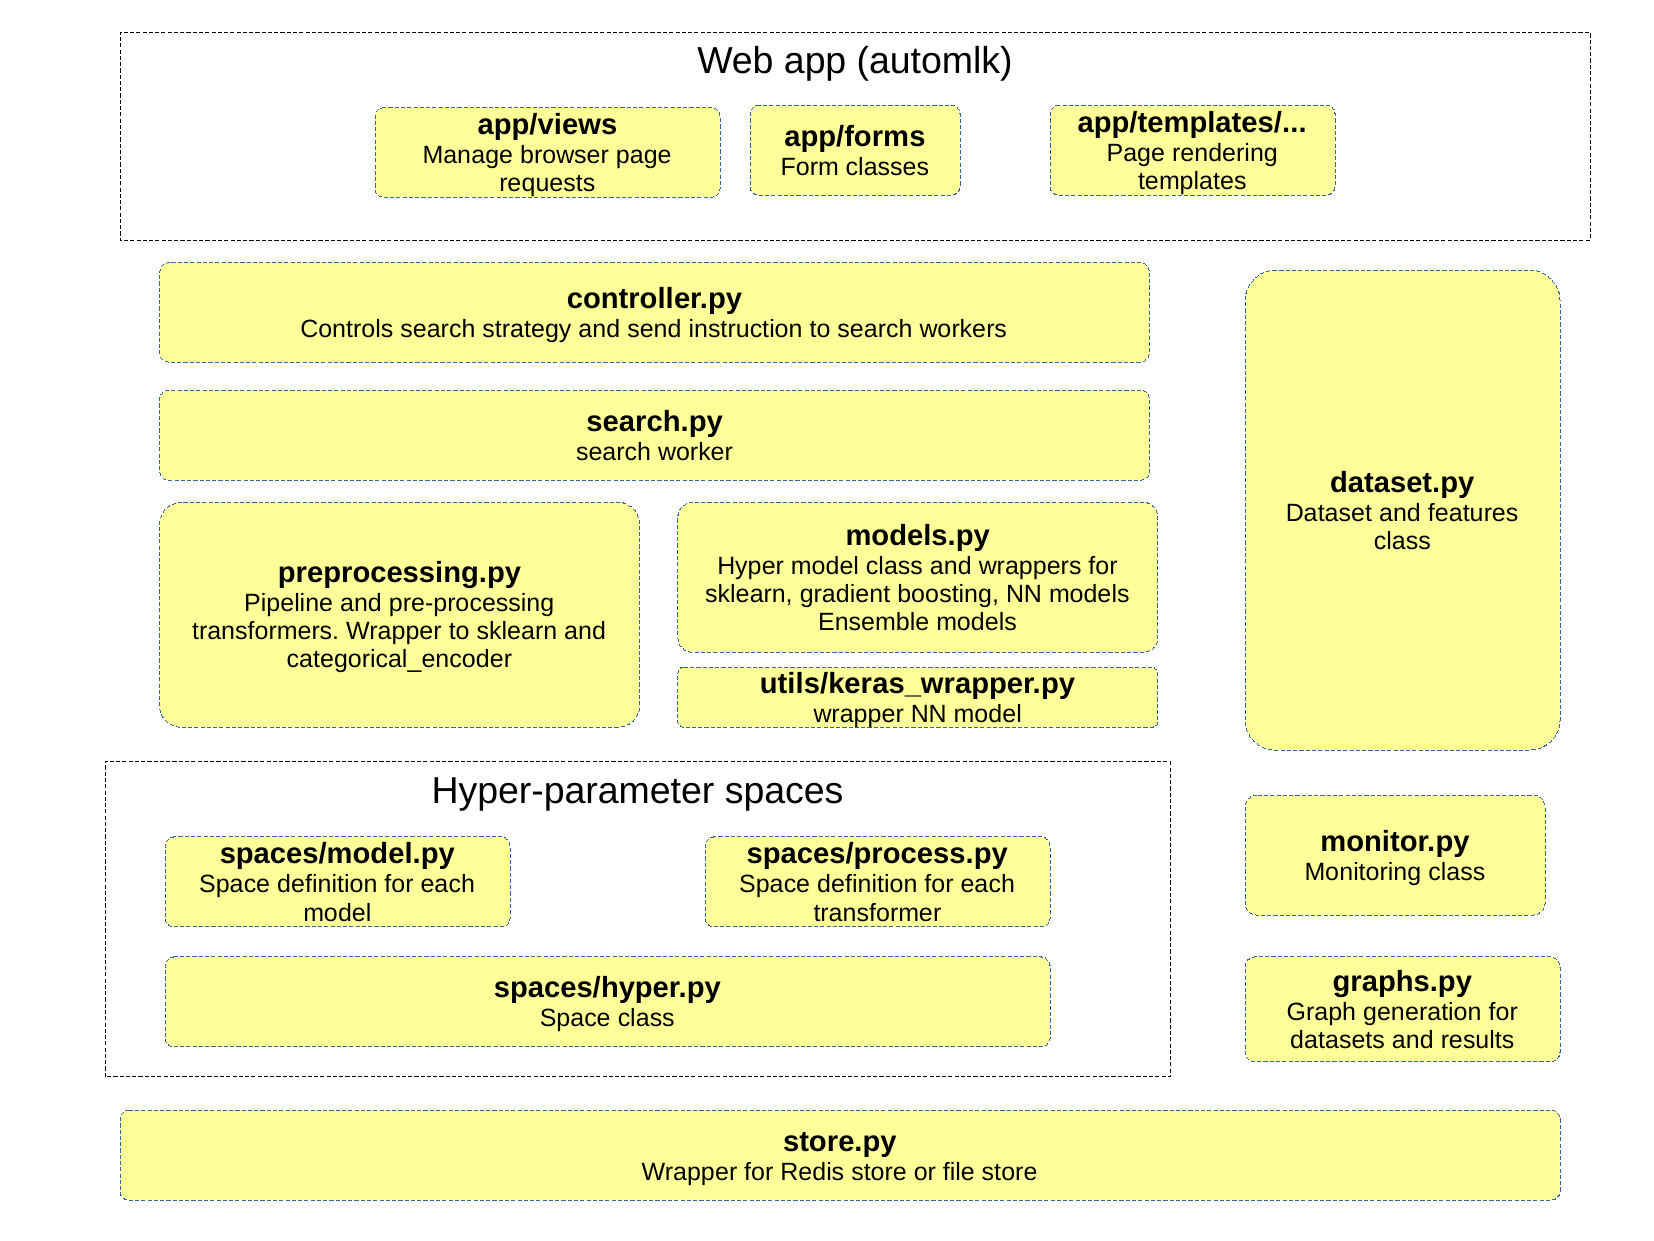

Web app (automlk)
app/forms
Form classes
app/templates/...
Page rendering templates
app/views
Manage browser page requests
controller.py
Controls search strategy and send instruction to search workers
dataset.py
Dataset and features class
search.py
search worker
preprocessing.py
Pipeline and pre-processing transformers. Wrapper to sklearn and categorical_encoder
models.py
Hyper model class and wrappers for sklearn, gradient boosting, NN models
Ensemble models
utils/keras_wrapper.py
wrapper NN model
Hyper-parameter spaces
monitor.py
Monitoring class
spaces/model.py
Space definition for each model
spaces/process.py
Space definition for each transformer
spaces/hyper.py
Space class
graphs.py
Graph generation for datasets and results
store.py
Wrapper for Redis store or file store